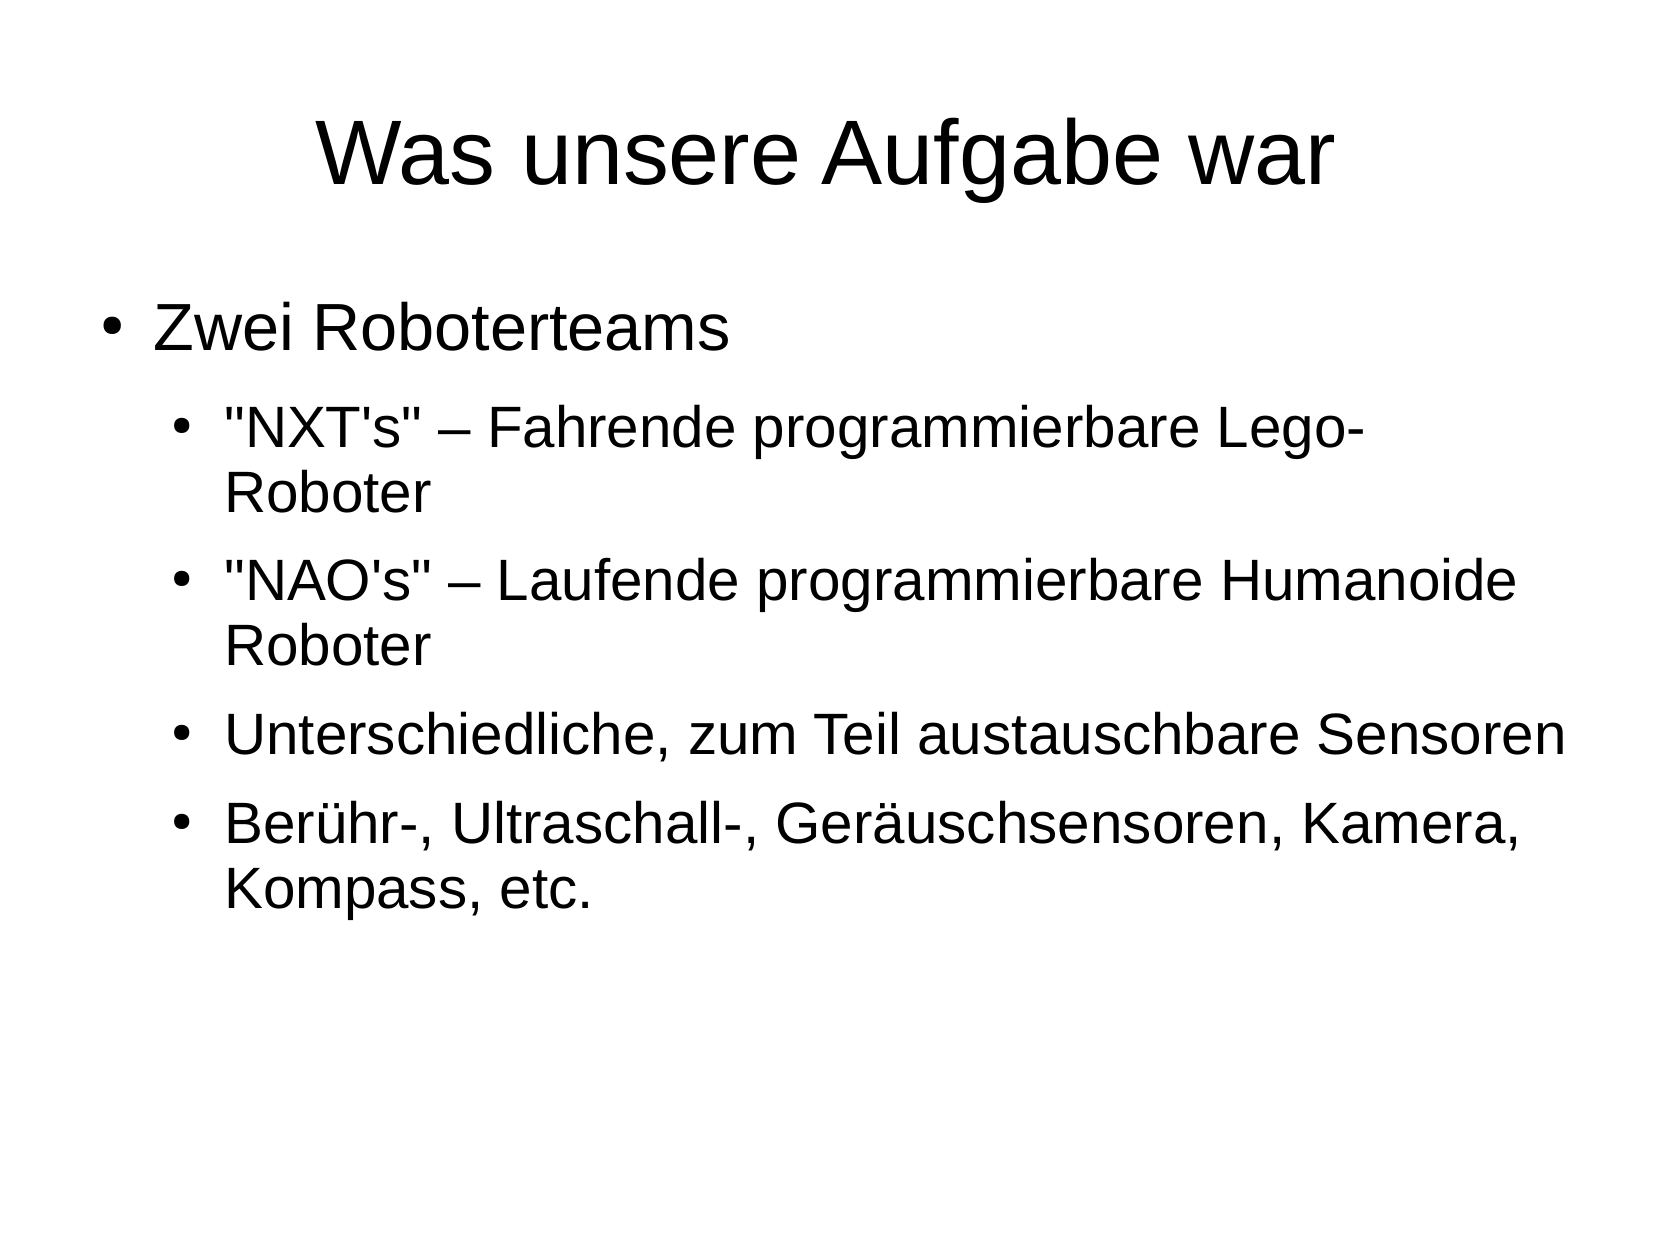

# Was unsere Aufgabe war
Zwei Roboterteams
"NXT's" – Fahrende programmierbare Lego-Roboter
"NAO's" – Laufende programmierbare Humanoide Roboter
Unterschiedliche, zum Teil austauschbare Sensoren
Berühr-, Ultraschall-, Geräuschsensoren, Kamera, Kompass, etc.